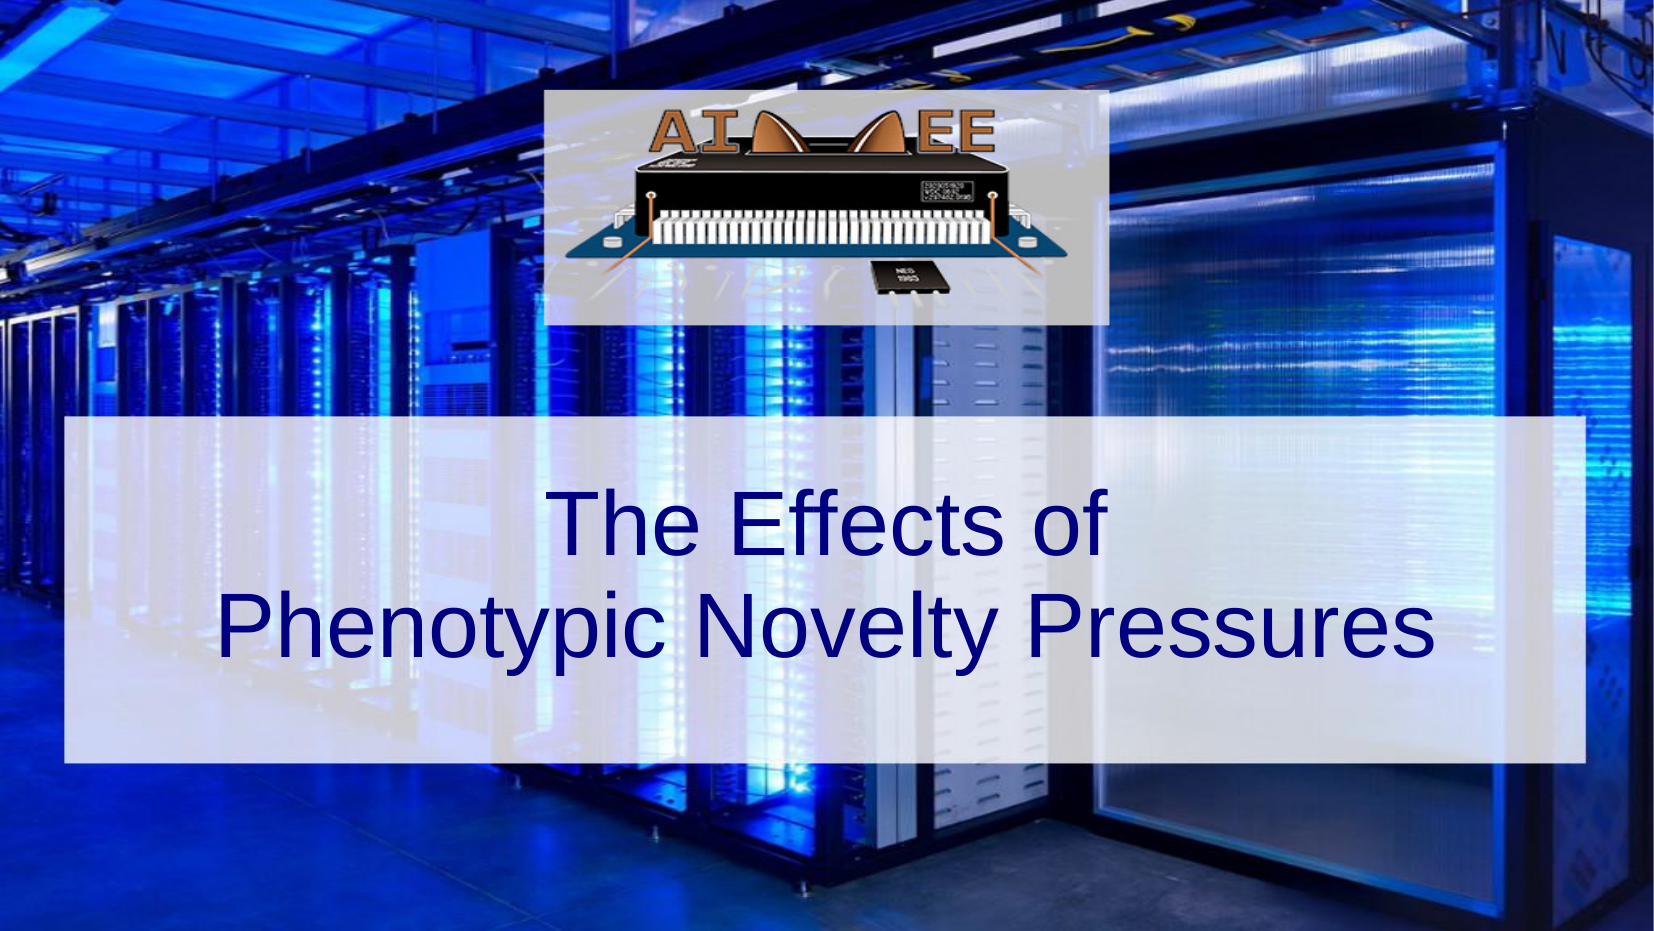

# The Effects of Phenotypic Novelty Pressures